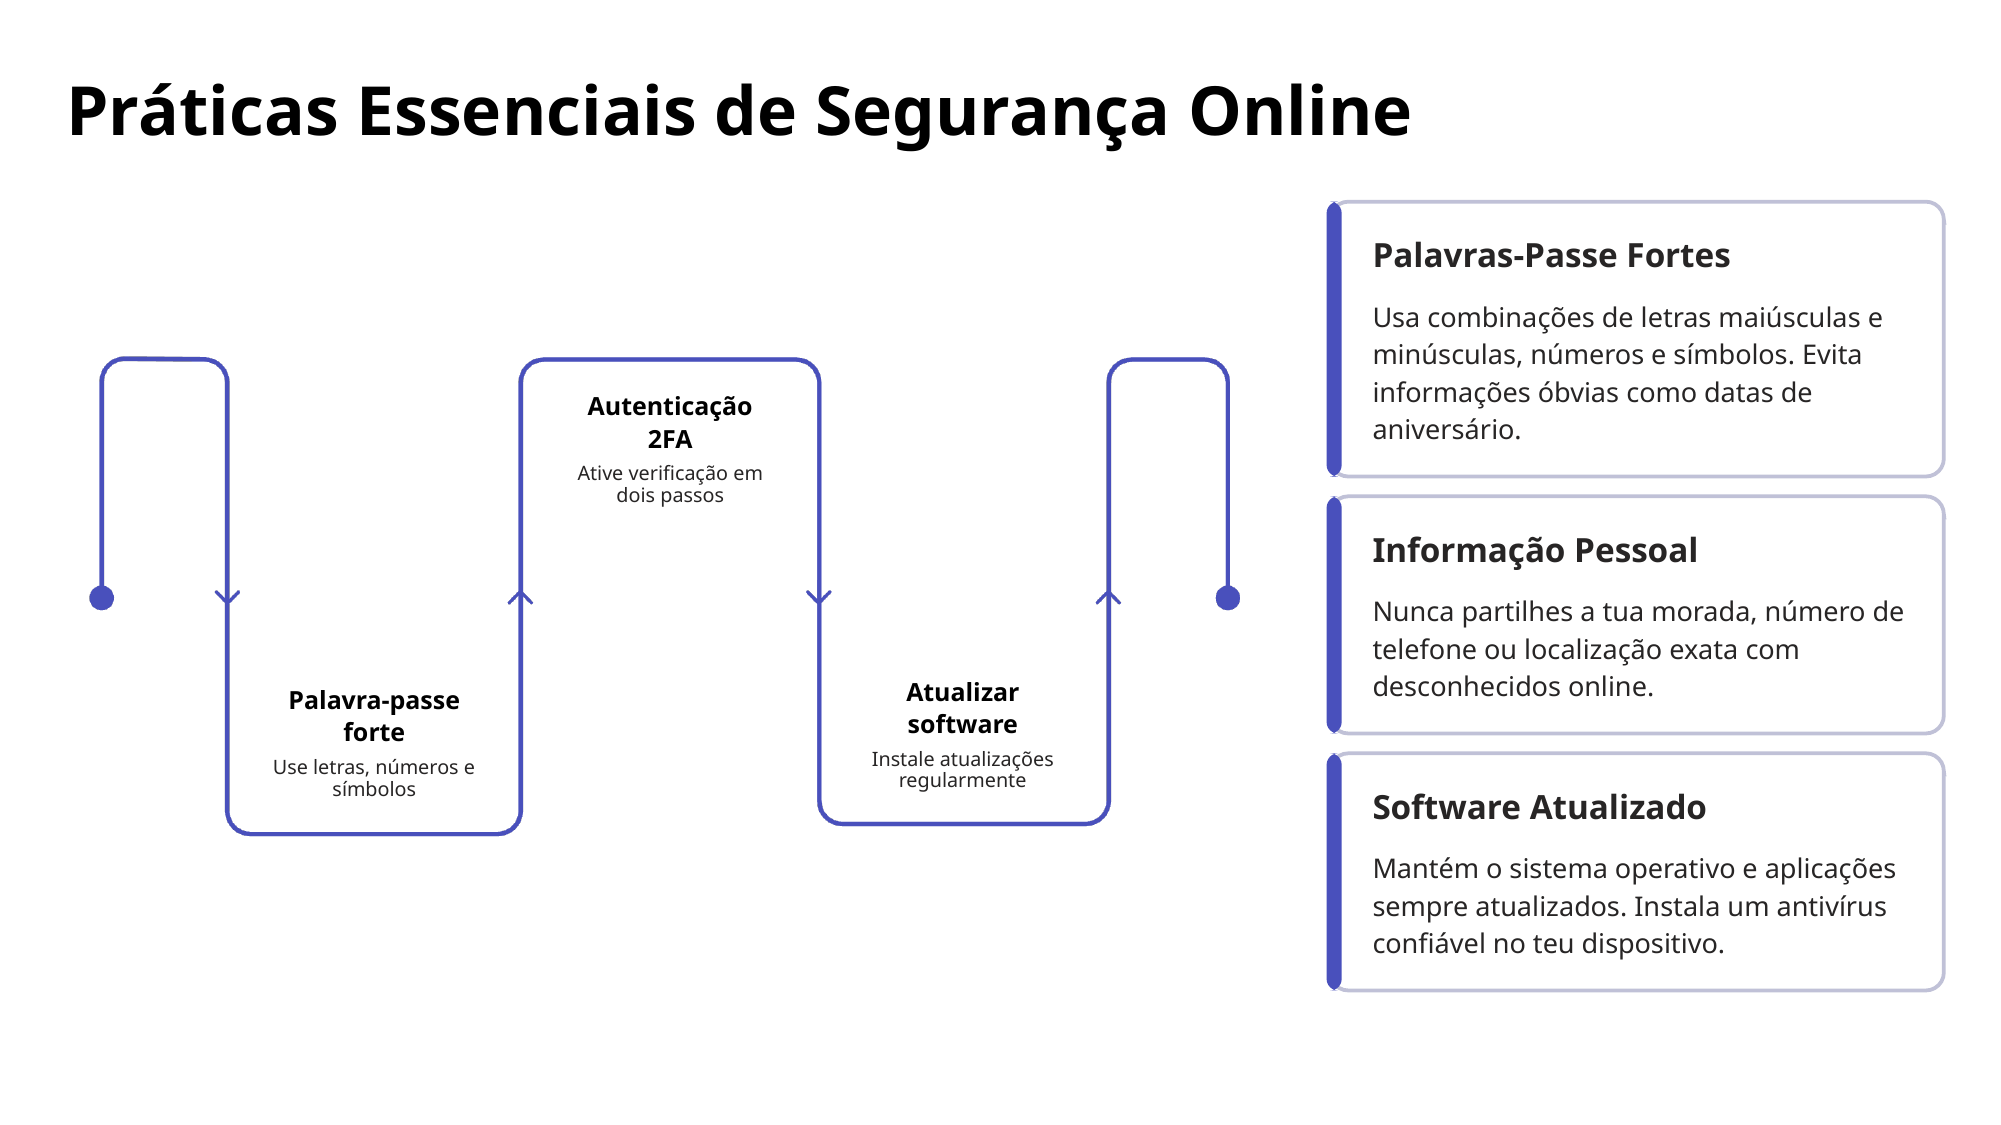

Práticas Essenciais de Segurança Online
Palavras-Passe Fortes
Usa combinações de letras maiúsculas e minúsculas, números e símbolos. Evita informações óbvias como datas de aniversário.
Autenticação 2FA
Ative verificação em dois passos
Informação Pessoal
Nunca partilhes a tua morada, número de telefone ou localização exata com desconhecidos online.
Atualizar software
Palavra-passe forte
Instale atualizações regularmente
Use letras, números e símbolos
Software Atualizado
Mantém o sistema operativo e aplicações sempre atualizados. Instala um antivírus confiável no teu dispositivo.